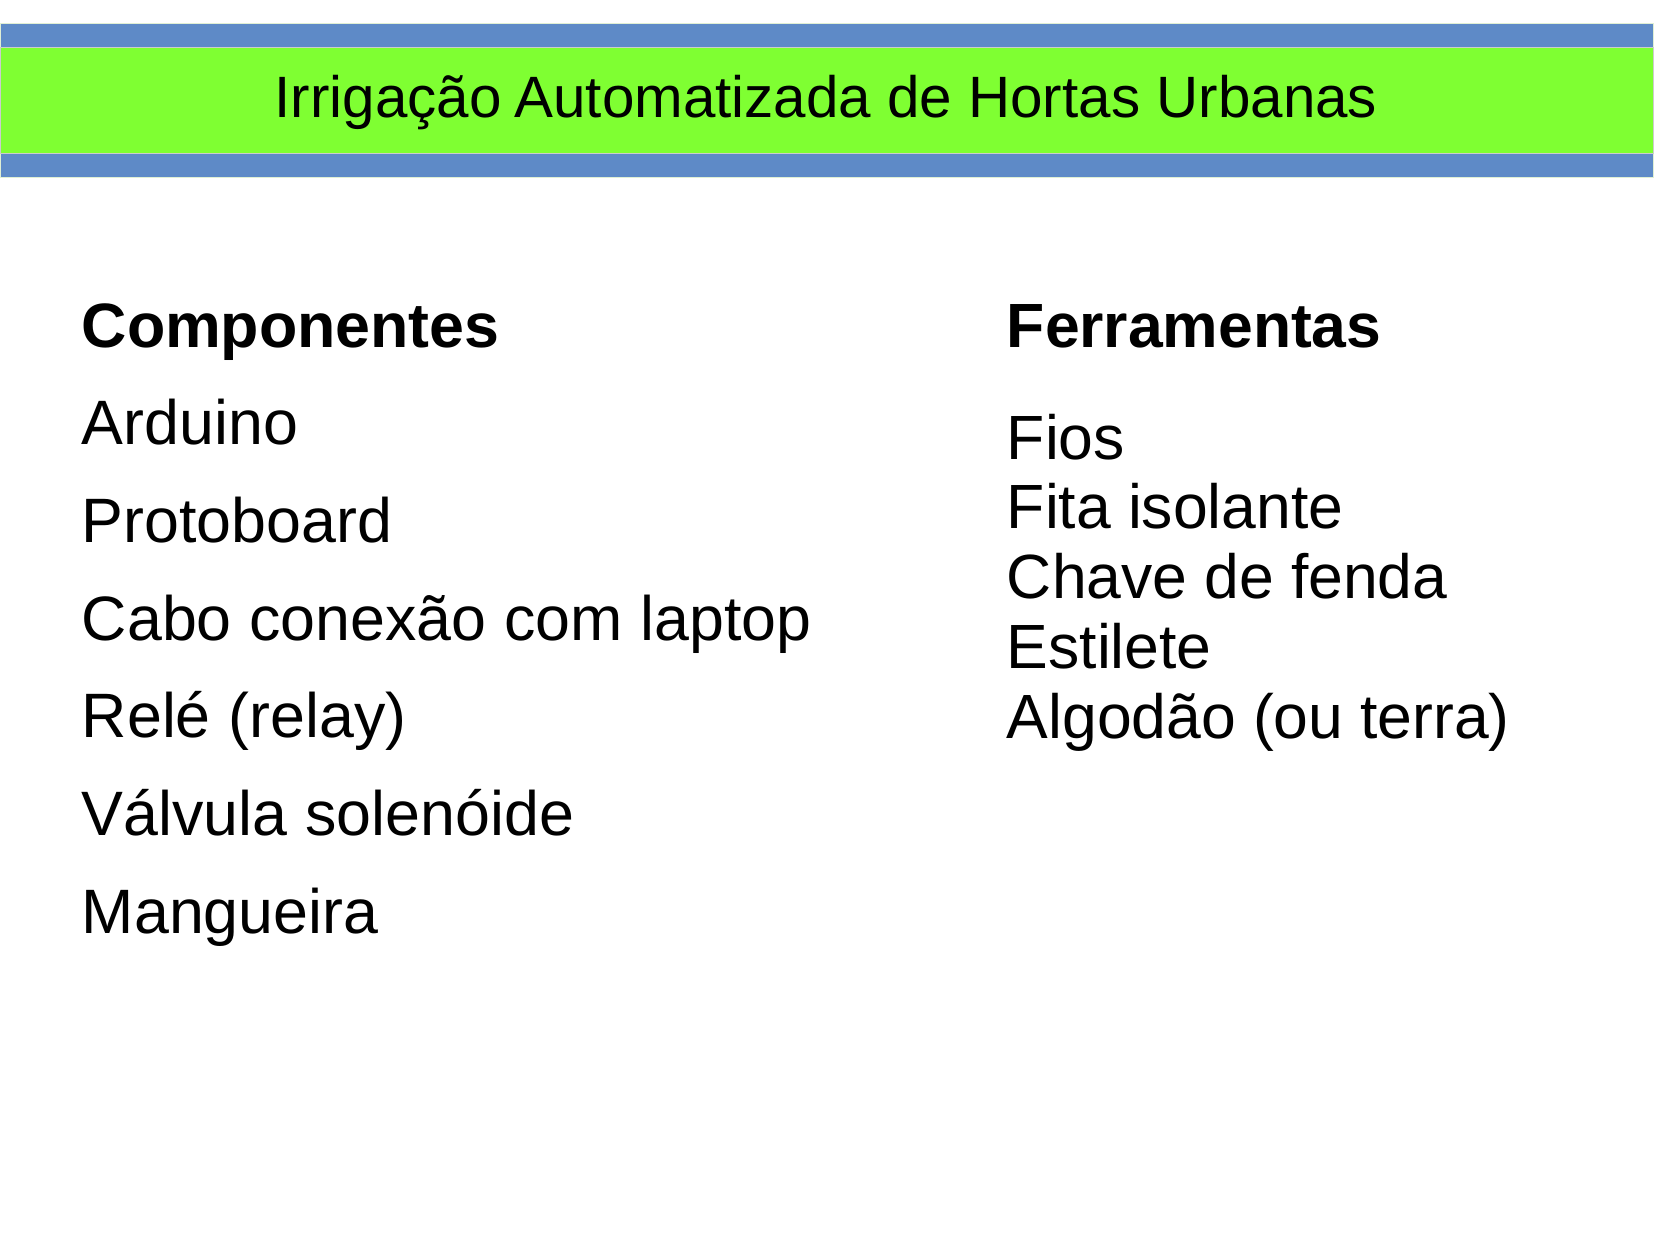

Irrigação Automatizada de Hortas Urbanas
Ferramentas
Fios
Fita isolante
Chave de fenda
Estilete
Algodão (ou terra)
# Componentes
Arduino
Protoboard
Cabo conexão com laptop
Relé (relay)
Válvula solenóide
Mangueira